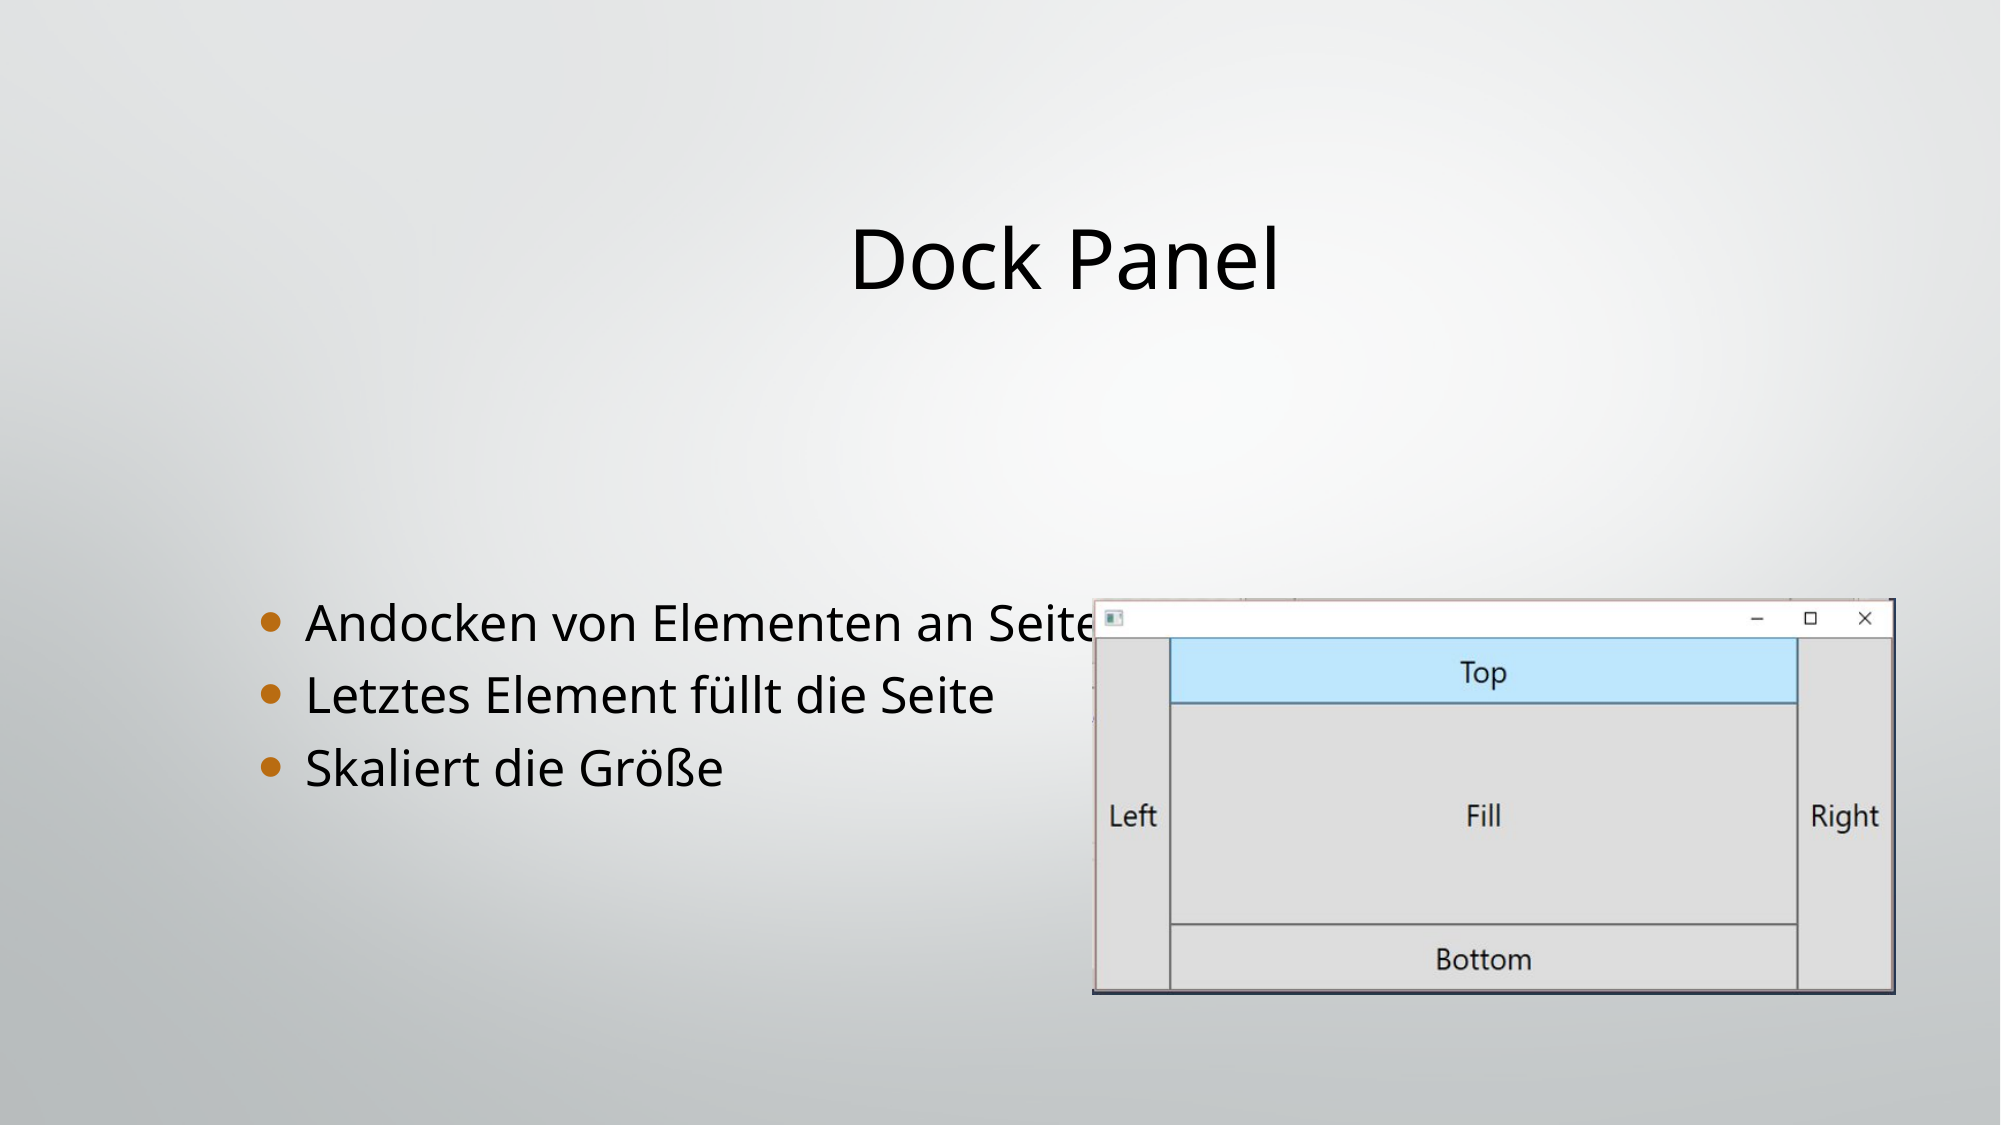

# Dock Panel
Andocken von Elementen an Seiten
Letztes Element füllt die Seite
Skaliert die Größe